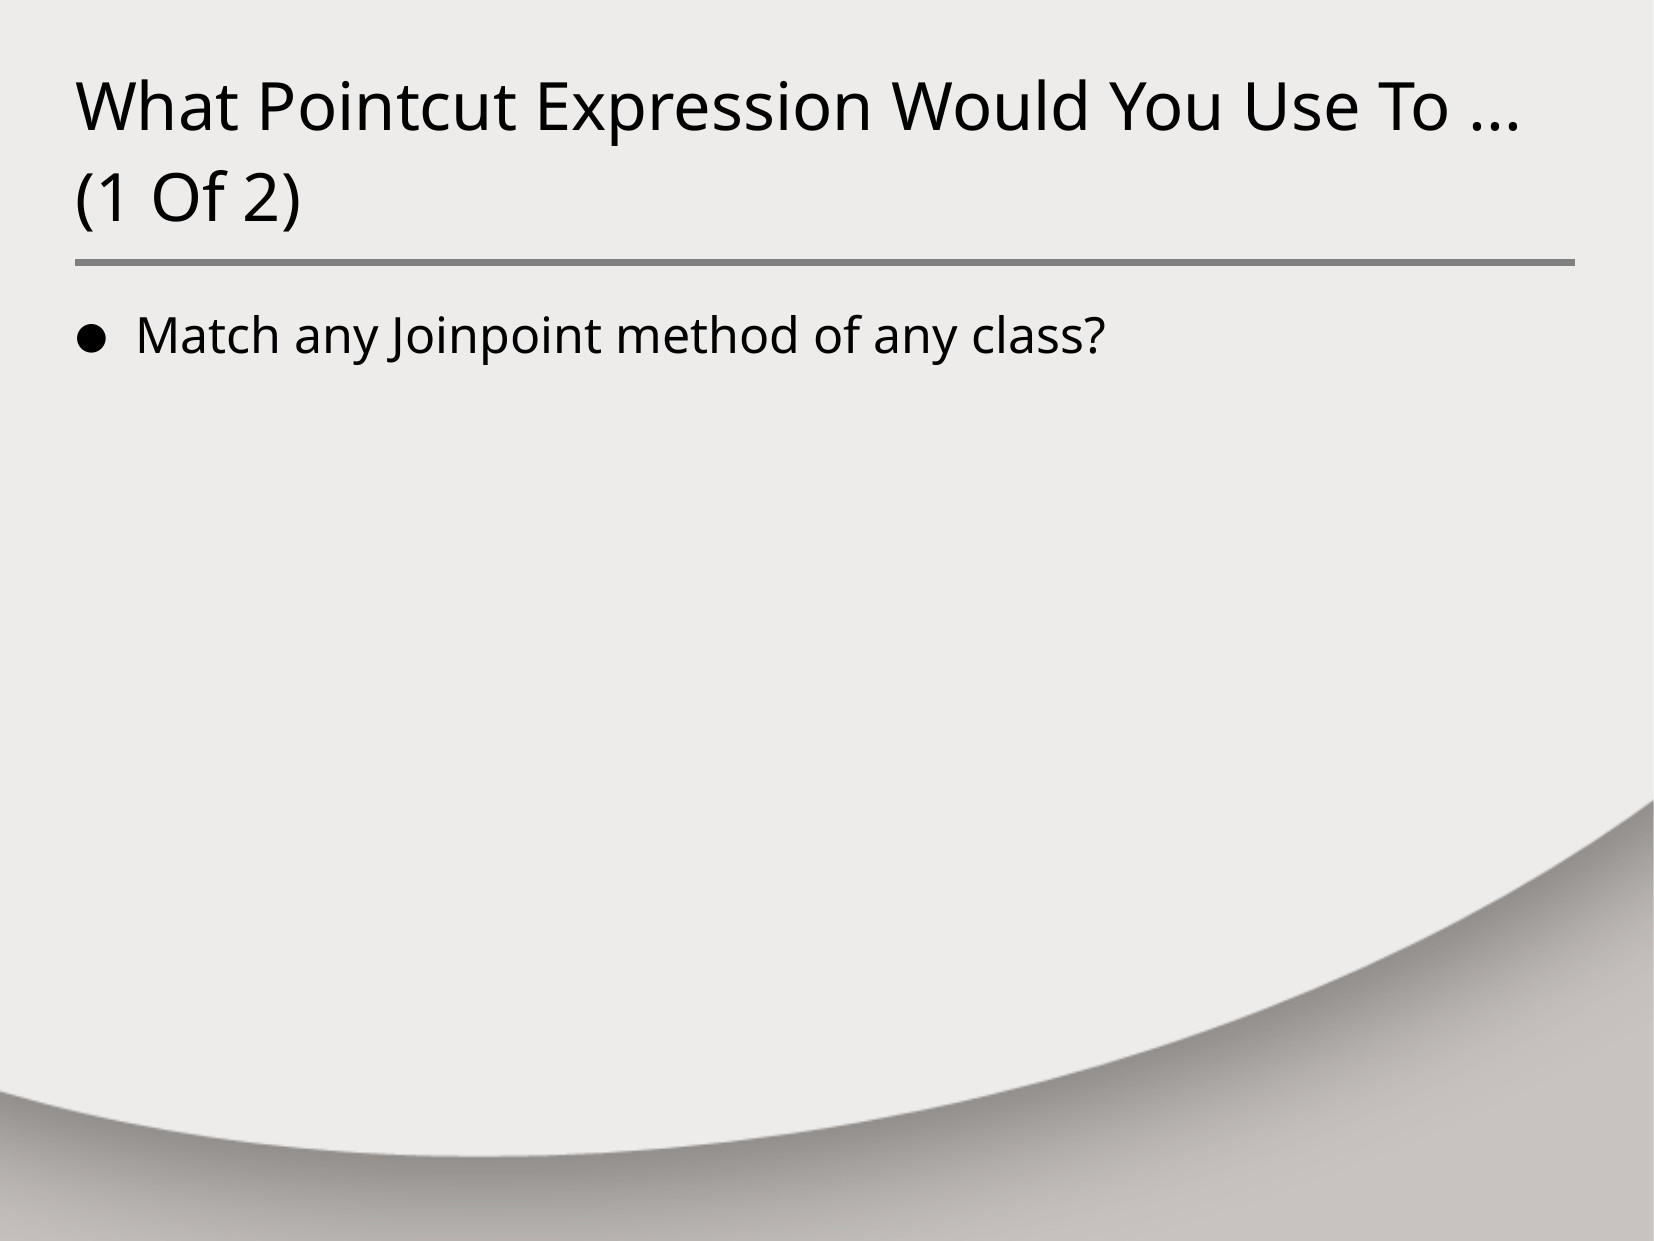

# What Pointcut Expression Would You Use To ... (1 Of 2)
Match any Joinpoint method of any class?